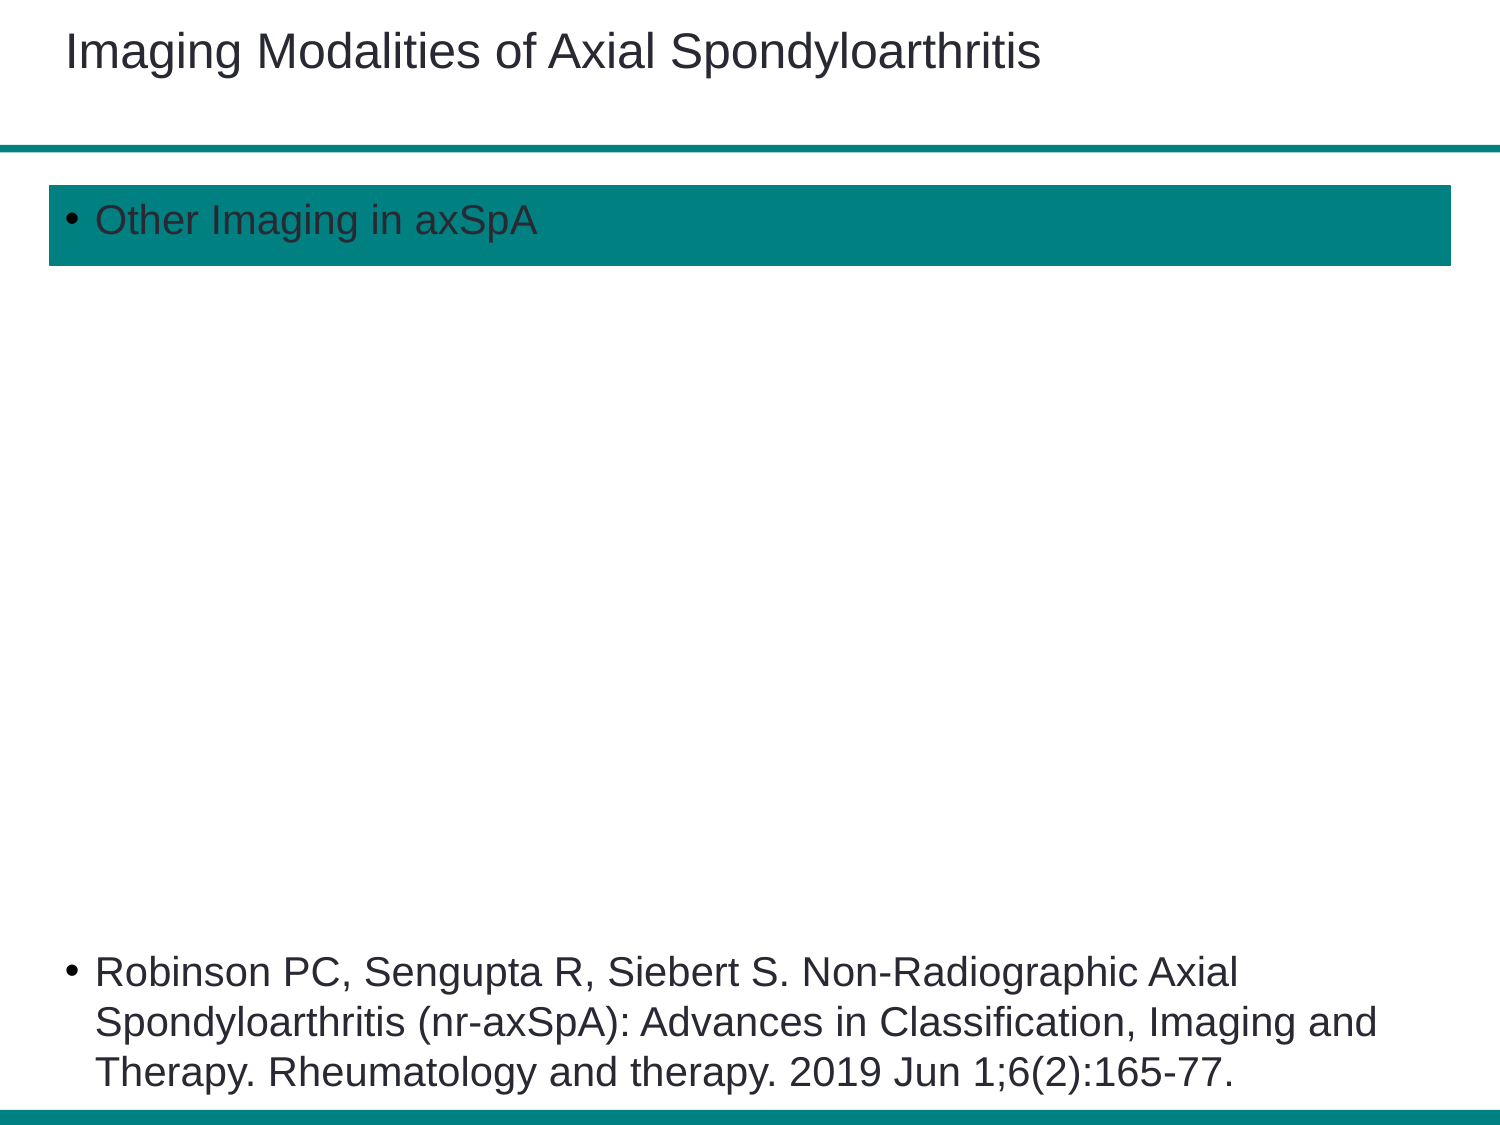

Imaging Modalities of Axial Spondyloarthritis
# Other Imaging in axSpA
Computerized tomography (CT) is an ideal modality for demonstrating structural changes in axSpA patients
However, imaging must not be used in isolation to make the diagnosis of axSpA, in the correct clinical context, MRI may also be used to assess levels of disease activity and thereby guide treatment decisions
The common use of this scanning technique is limited by its significant ionising radiation dose for the patient and newer low dose CT modalities are being investigated with promising results
MRI scans are the mainstay of diagnostic imaging in nr-axSpA allowing earlier diagnosis than plain radiographs.
Robinson PC, Sengupta R, Siebert S. Non-Radiographic Axial Spondyloarthritis (nr-axSpA): Advances in Classification, Imaging and Therapy. Rheumatology and therapy. 2019 Jun 1;6(2):165-77.